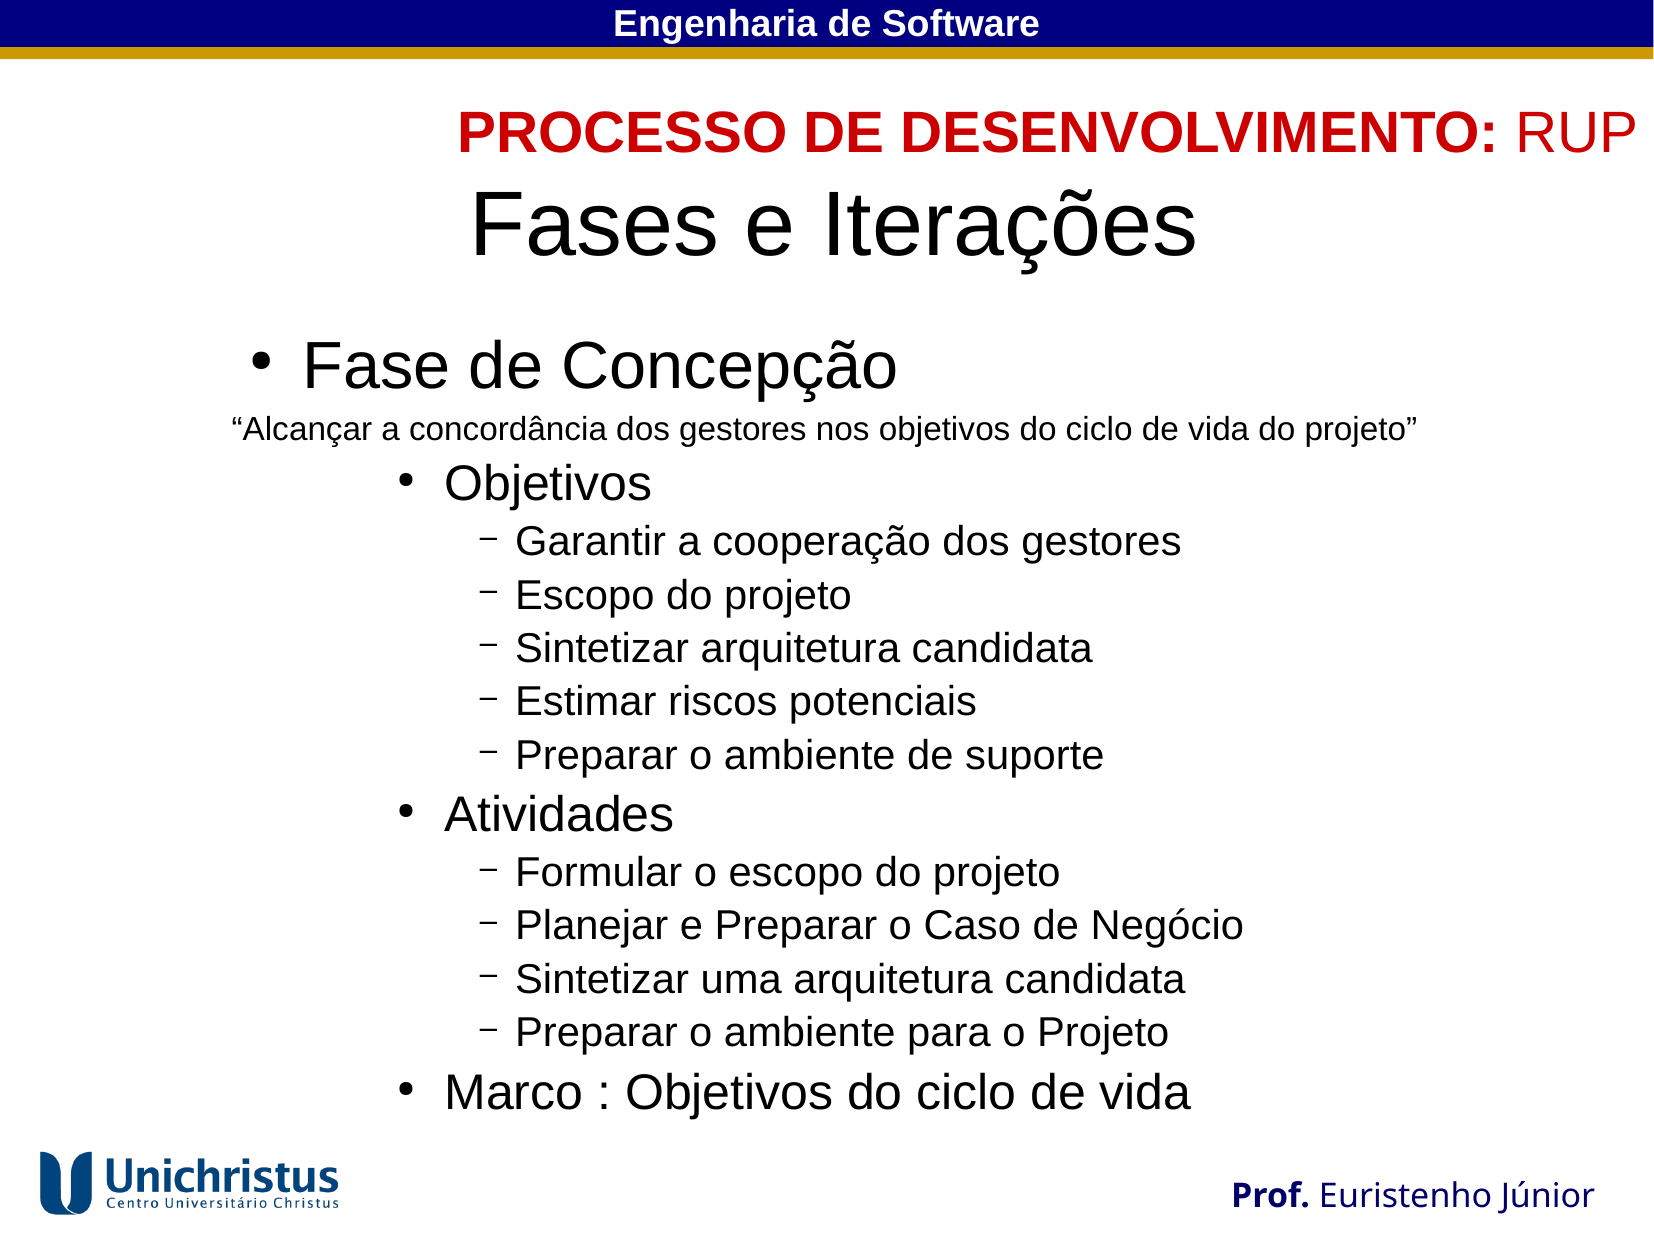

Engenharia de Software
PROCESSO DE DESENVOLVIMENTO: RUP
# Fases e Iterações
Fase de Concepção
“Alcançar a concordância dos gestores nos objetivos do ciclo de vida do projeto”
Objetivos
Garantir a cooperação dos gestores
Escopo do projeto
Sintetizar arquitetura candidata
Estimar riscos potenciais
Preparar o ambiente de suporte
Atividades
Formular o escopo do projeto
Planejar e Preparar o Caso de Negócio
Sintetizar uma arquitetura candidata
Preparar o ambiente para o Projeto
Marco : Objetivos do ciclo de vida
Prof. Euristenho Júnior